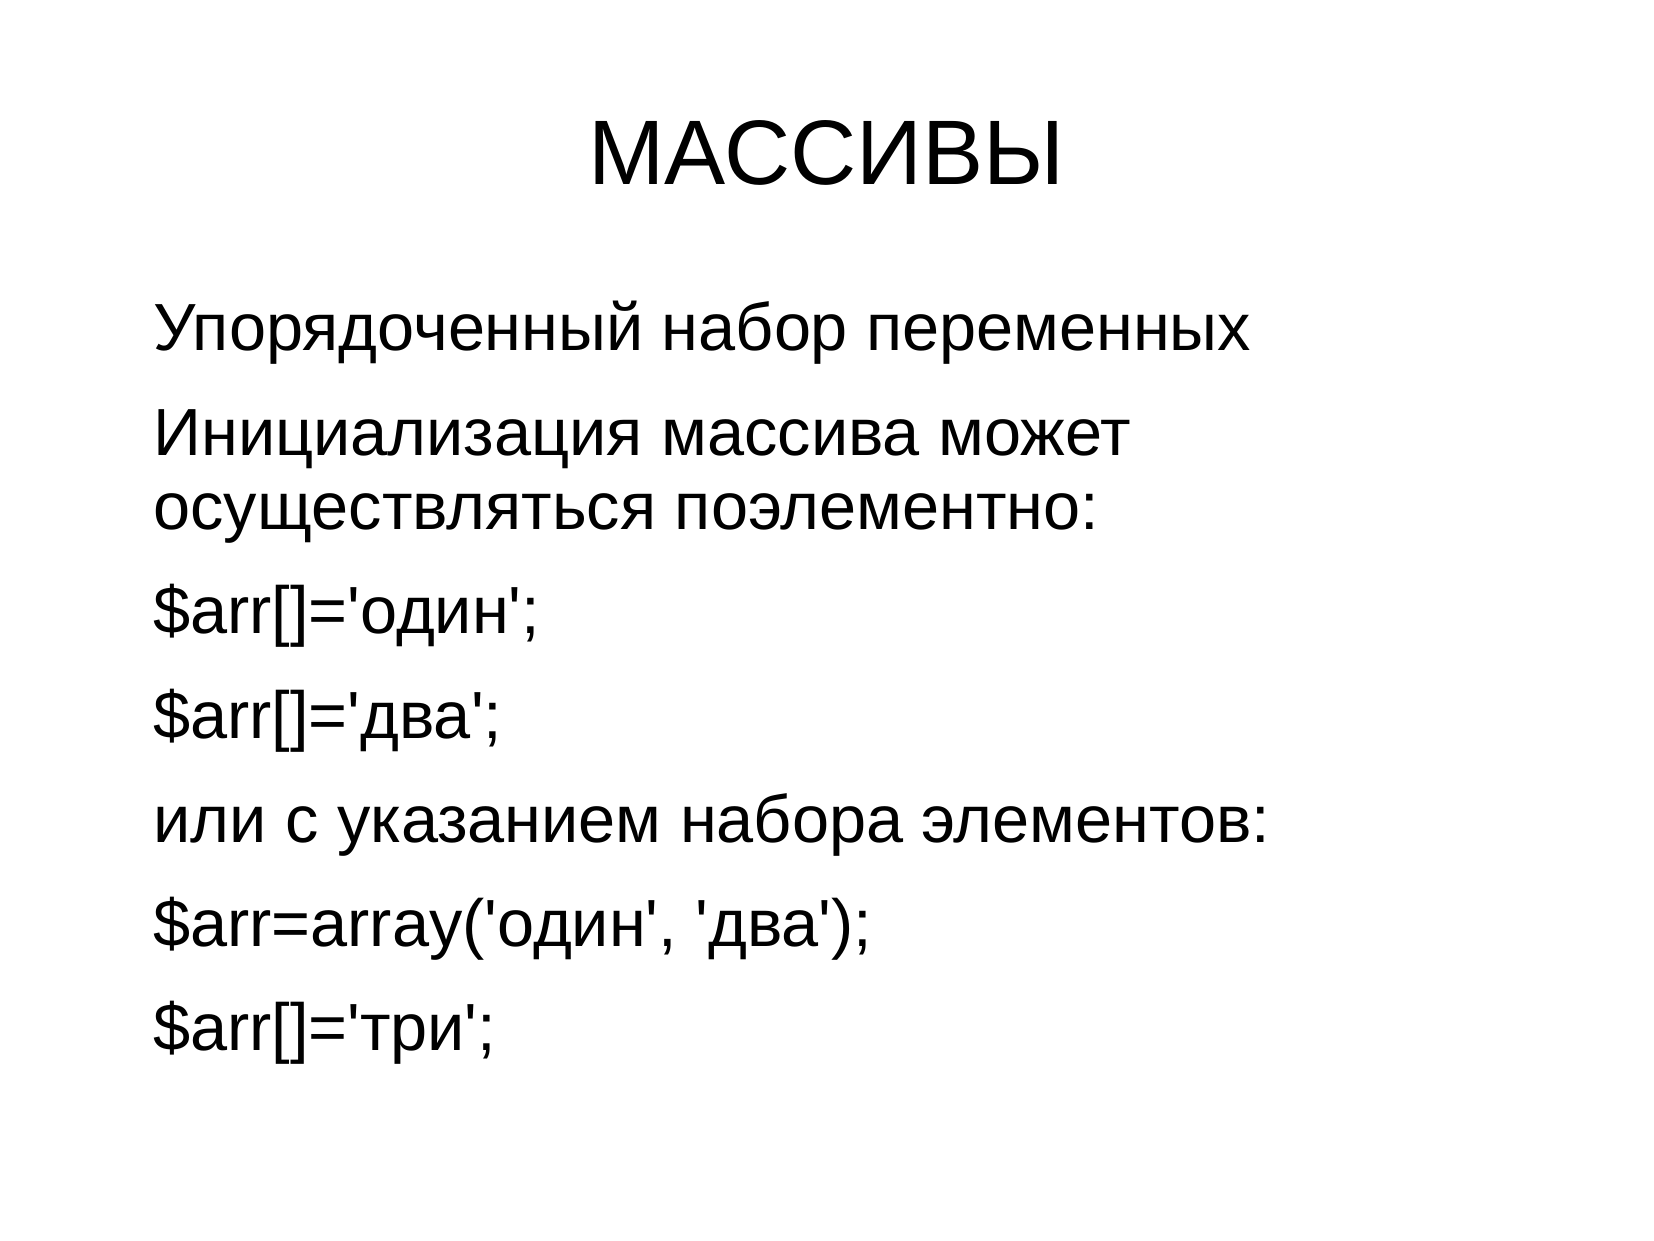

# МАССИВЫ
Упорядоченный набор переменных
Инициализация массива может осуществляться поэлементно:
$arr[]='один';
$arr[]='два';
или с указанием набора элементов:
$arr=array('один', 'два');
$arr[]='три';